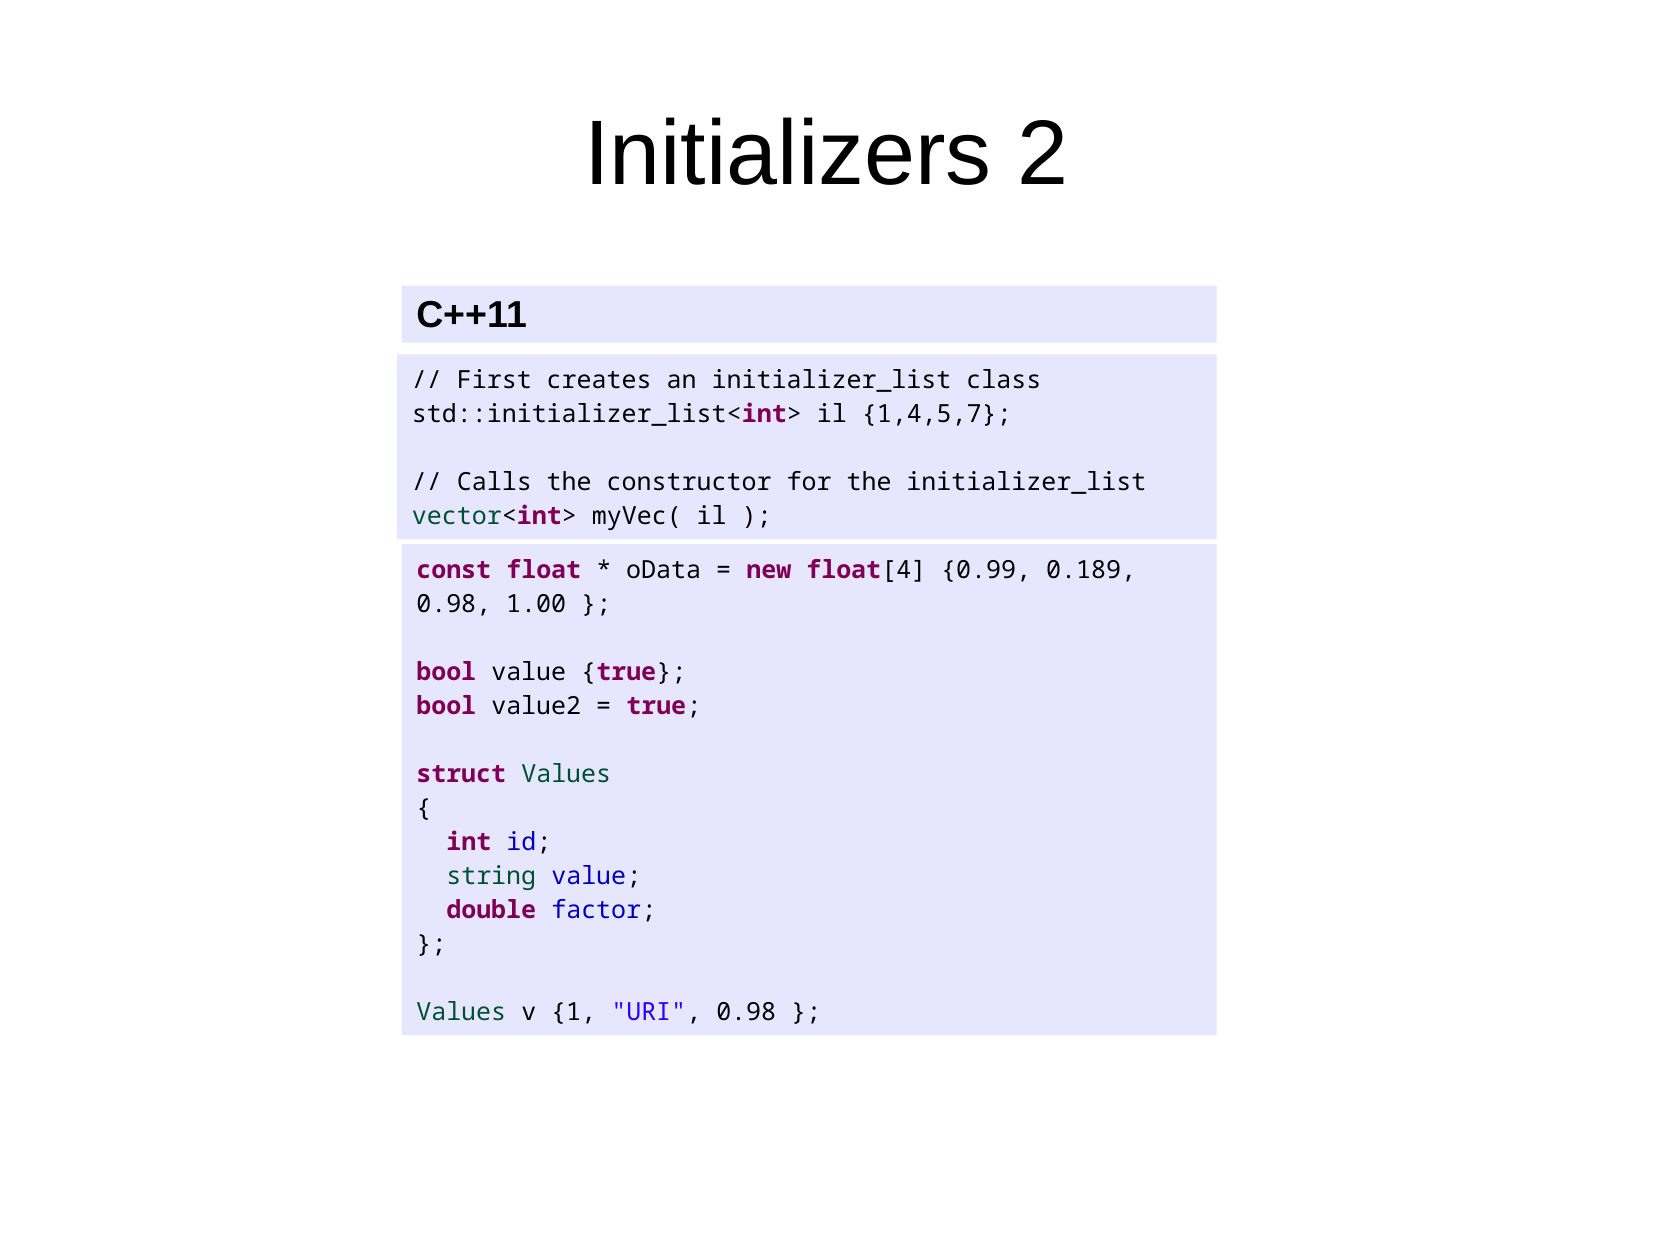

# Initializers 2
C++11
// First creates an initializer_list class
std::initializer_list<int> il {1,4,5,7};
// Calls the constructor for the initializer_list
vector<int> myVec( il );
const float * oData = new float[4] {0.99, 0.189, 0.98, 1.00 };
bool value {true};
bool value2 = true;
struct Values
{
 int id;
 string value;
 double factor;
};
Values v {1, "URI", 0.98 };